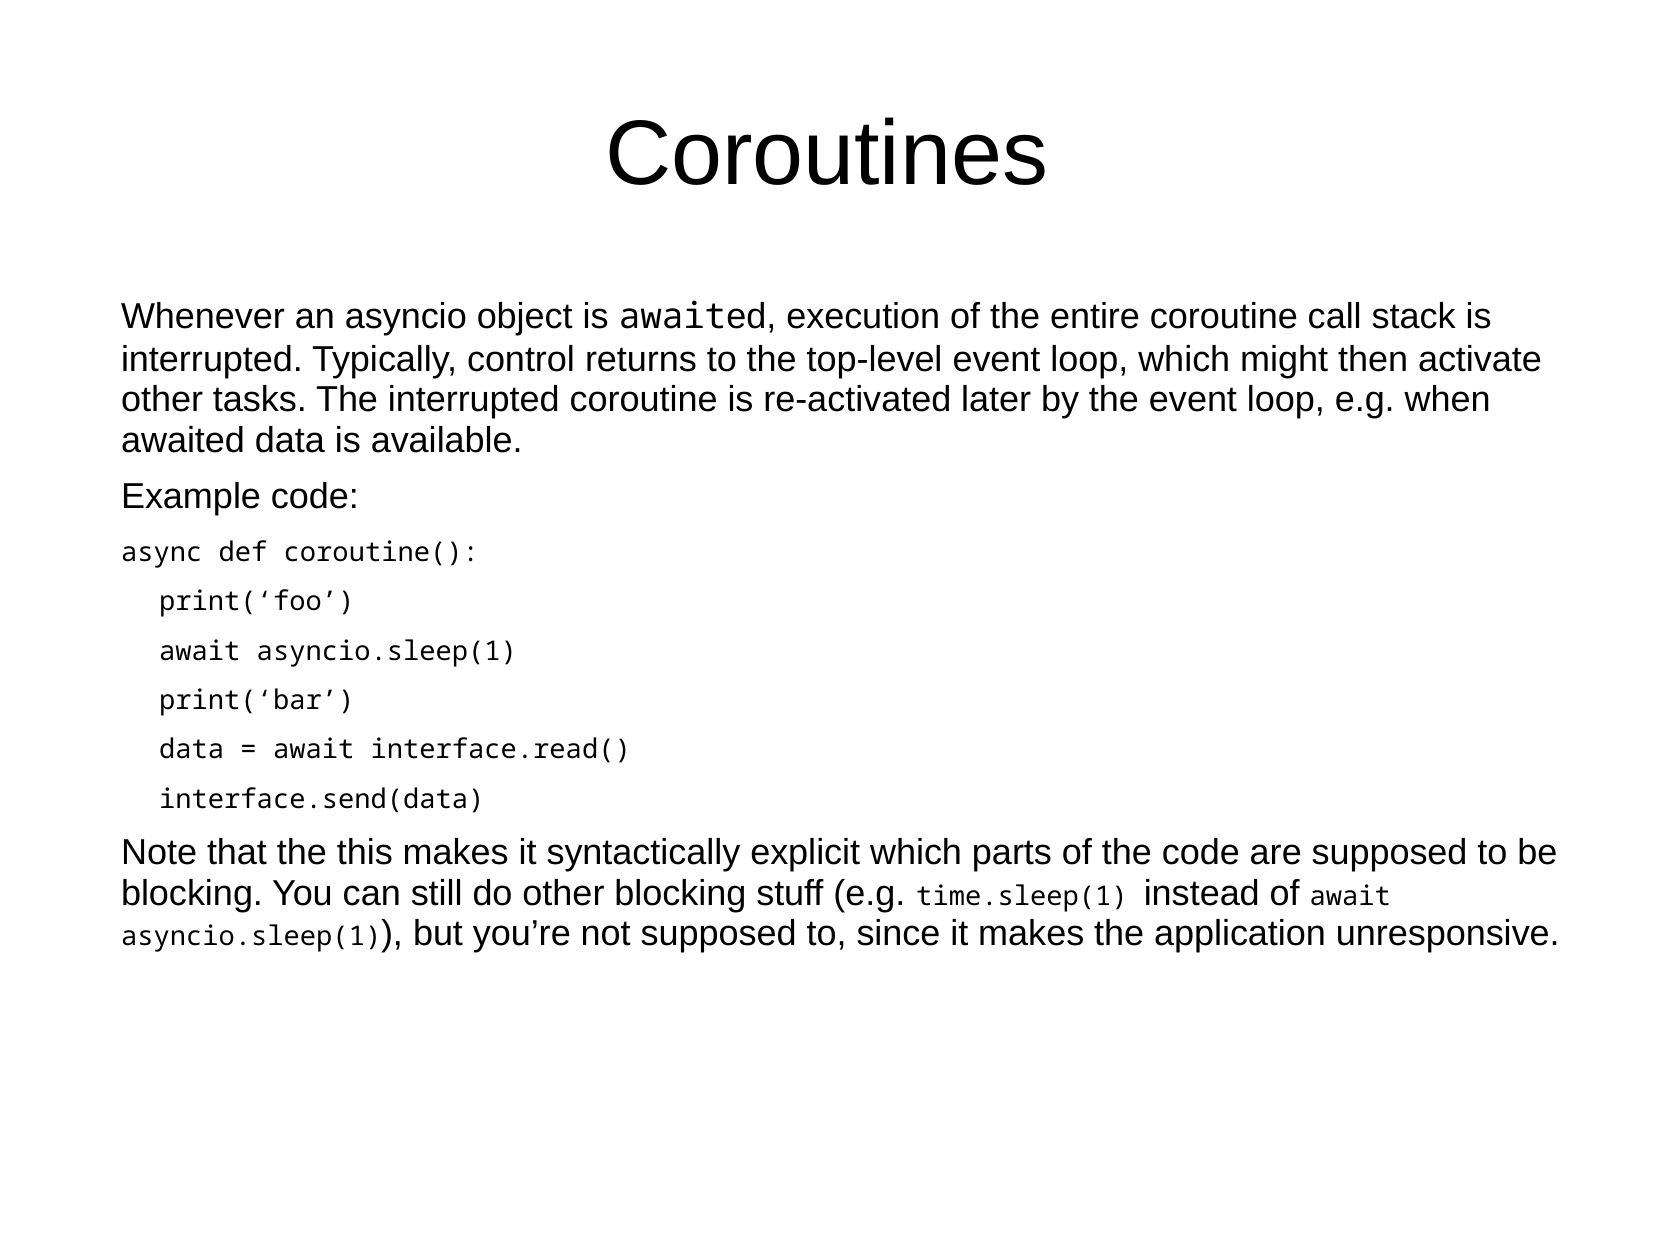

# Coroutines
Whenever an asyncio object is awaited, execution of the entire coroutine call stack is interrupted. Typically, control returns to the top-level event loop, which might then activate other tasks. The interrupted coroutine is re-activated later by the event loop, e.g. when awaited data is available.
Example code:
async def coroutine():
print(‘foo’)
await asyncio.sleep(1)
print(‘bar’)
data = await interface.read()
interface.send(data)
Note that the this makes it syntactically explicit which parts of the code are supposed to be blocking. You can still do other blocking stuff (e.g. time.sleep(1) instead of await asyncio.sleep(1)), but you’re not supposed to, since it makes the application unresponsive.